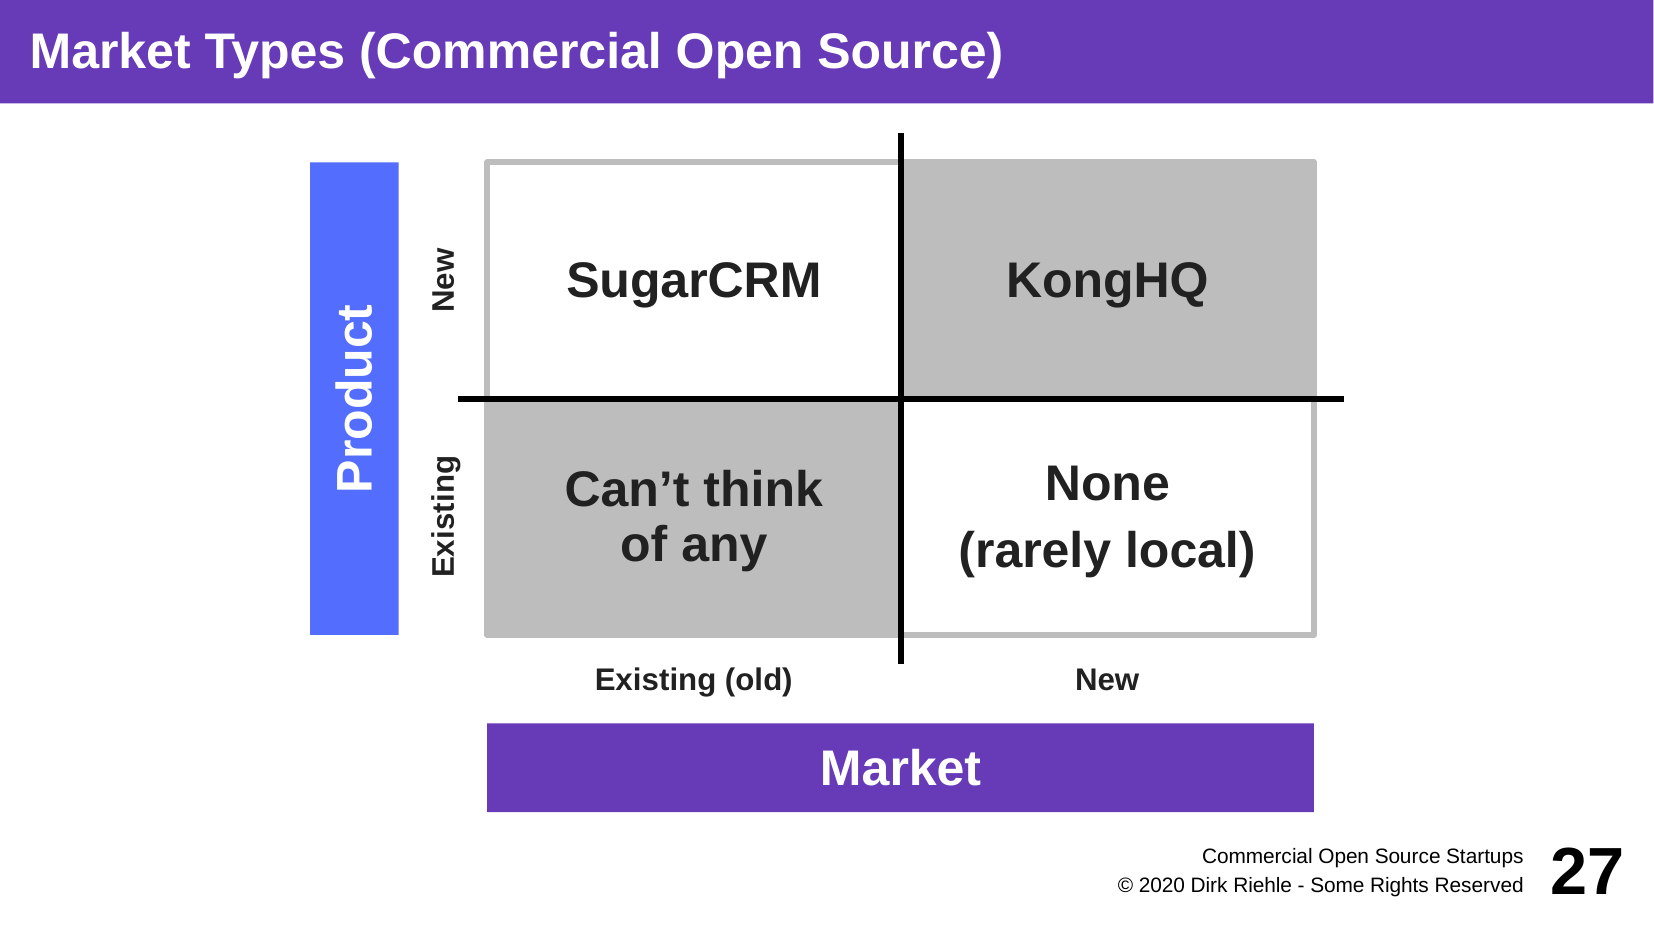

# Market Types (Commercial Open Source)
SugarCRM
KongHQ
New
Product
Can’t think
of any
None
(rarely local)
Existing
Existing (old)
New
Market
Commercial Open Source Startups
27
© 2020 Dirk Riehle - Some Rights Reserved